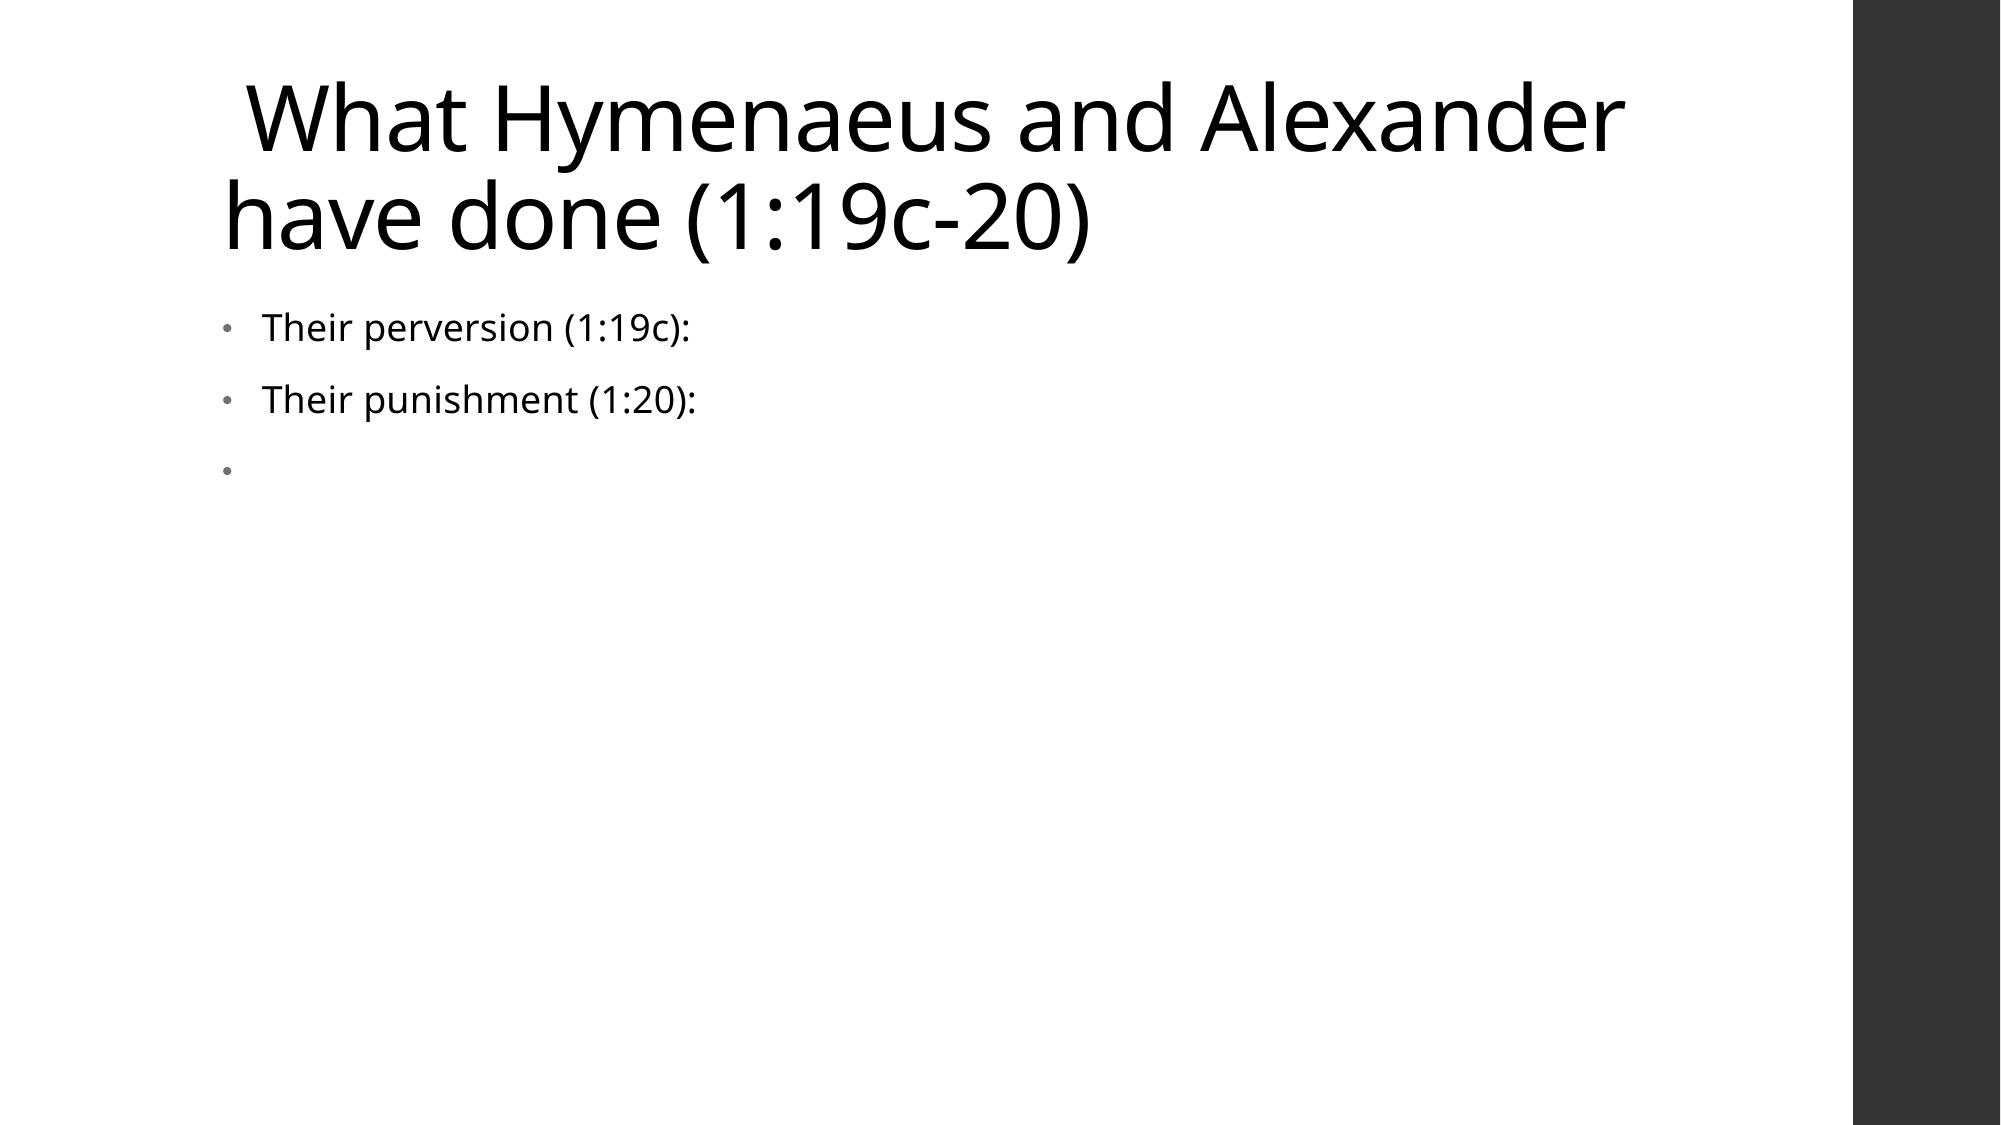

# What Hymenaeus and Alexander have done (1:19c-20)
 Their perversion (1:19c):
 Their punishment (1:20):